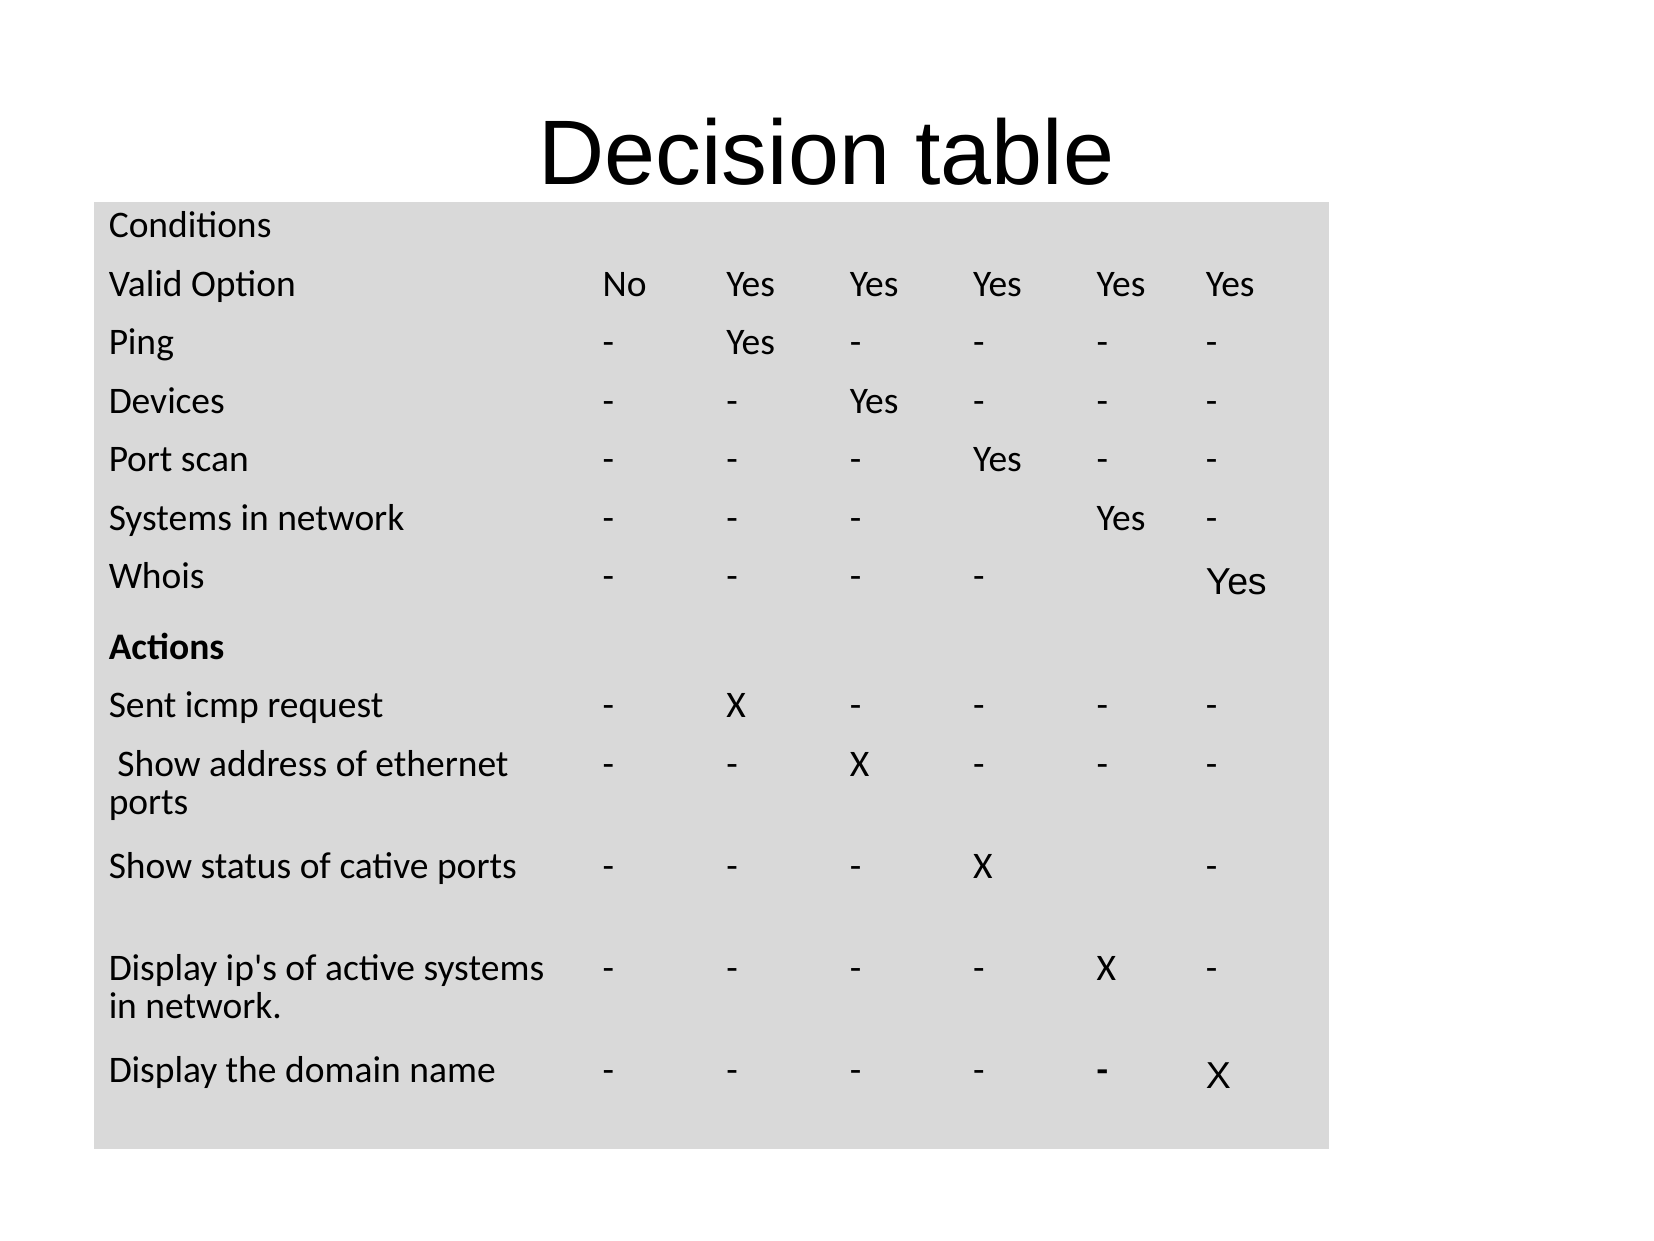

# Decision table
| Conditions | | | | | | |
| --- | --- | --- | --- | --- | --- | --- |
| Valid Option | No | Yes | Yes | Yes | Yes | Yes |
| Ping | - | Yes | - | - | - | - |
| Devices | - | - | Yes | - | - | - |
| Port scan | - | - | - | Yes | - | - |
| Systems in network | - | - | - | | Yes | - |
| Whois | - | - | - | - | | Yes |
| Actions | | | | | | |
| Sent icmp request | - | X | - | - | - | - |
| Show address of ethernet ports | - | - | X | - | - | - |
| Show status of cative ports | - | - | - | X | | - |
| Display ip's of active systems in network. | - | - | - | - | X | - |
| Display the domain name | - | - | - | - | - | X |